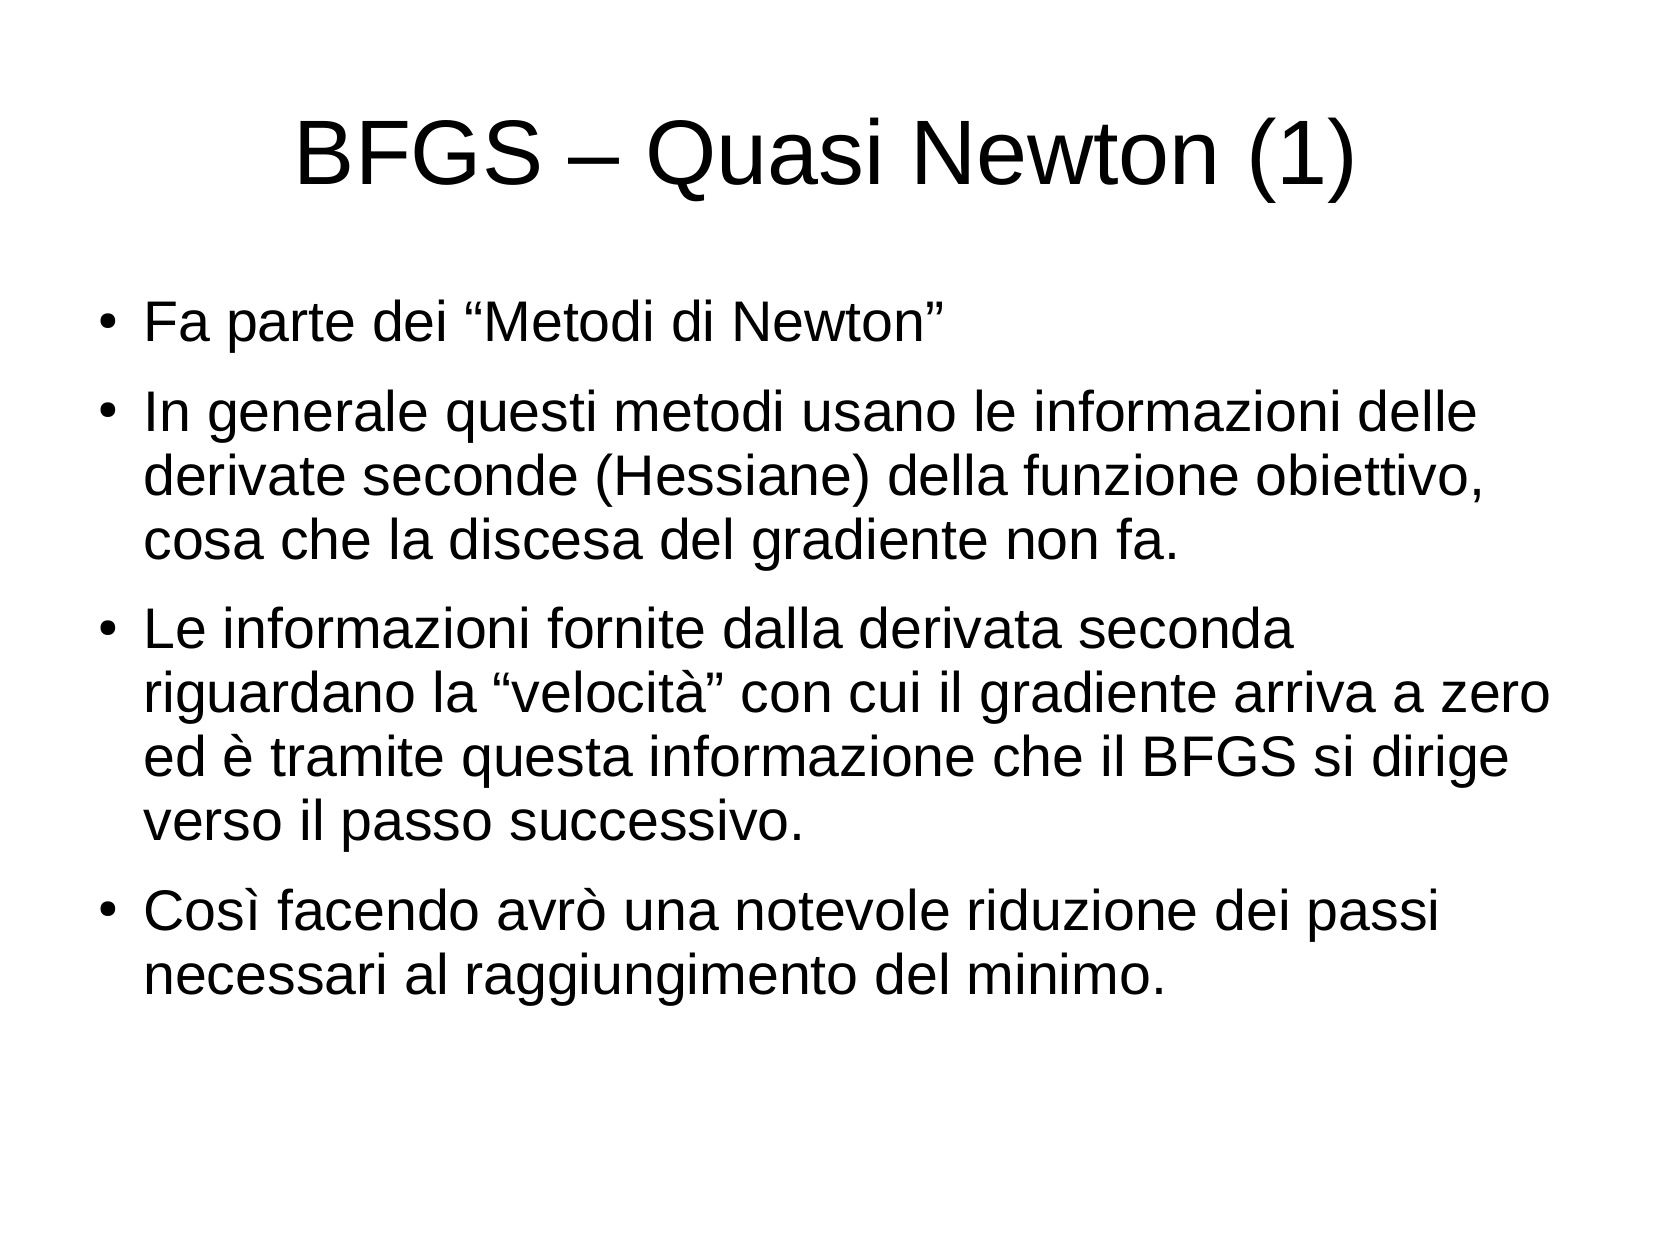

# BFGS – Quasi Newton (1)
Fa parte dei “Metodi di Newton”
In generale questi metodi usano le informazioni delle derivate seconde (Hessiane) della funzione obiettivo, cosa che la discesa del gradiente non fa.
Le informazioni fornite dalla derivata seconda riguardano la “velocità” con cui il gradiente arriva a zero ed è tramite questa informazione che il BFGS si dirige verso il passo successivo.
Così facendo avrò una notevole riduzione dei passi necessari al raggiungimento del minimo.